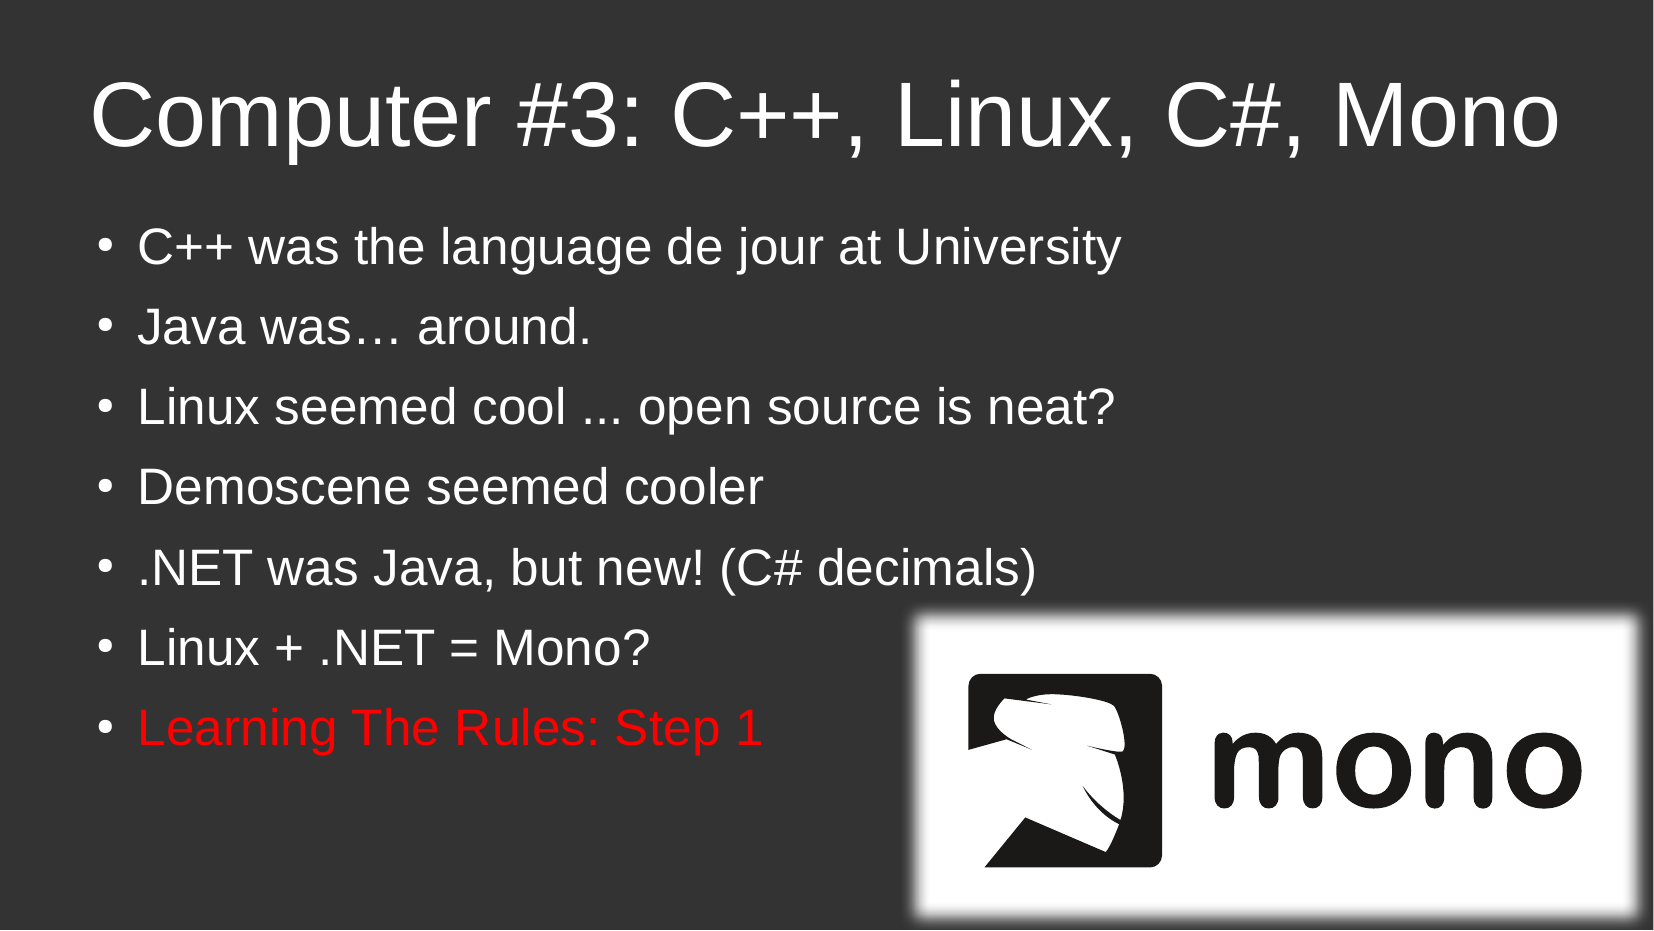

# Computer #3: C++, Linux, C#, Mono
C++ was the language de jour at University
Java was… around.
Linux seemed cool ... open source is neat?
Demoscene seemed cooler
.NET was Java, but new! (C# decimals)
Linux + .NET = Mono?
Learning The Rules: Step 1